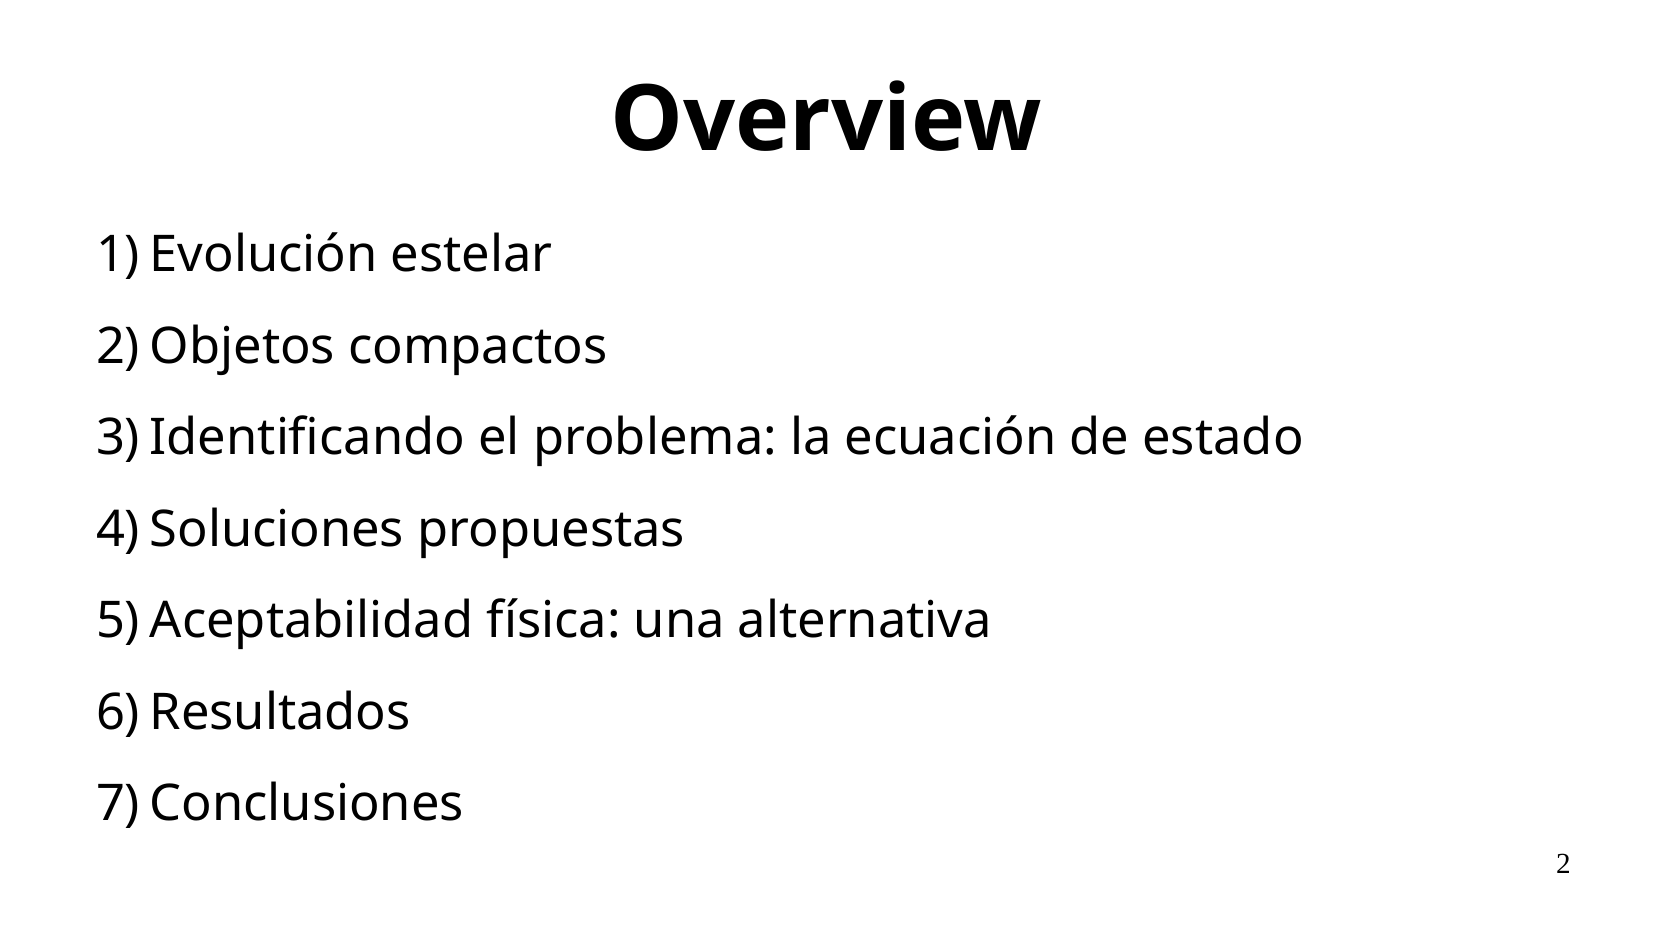

# Overview
 Evolución estelar
 Objetos compactos
 Identificando el problema: la ecuación de estado
 Soluciones propuestas
 Aceptabilidad física: una alternativa
 Resultados
 Conclusiones
2